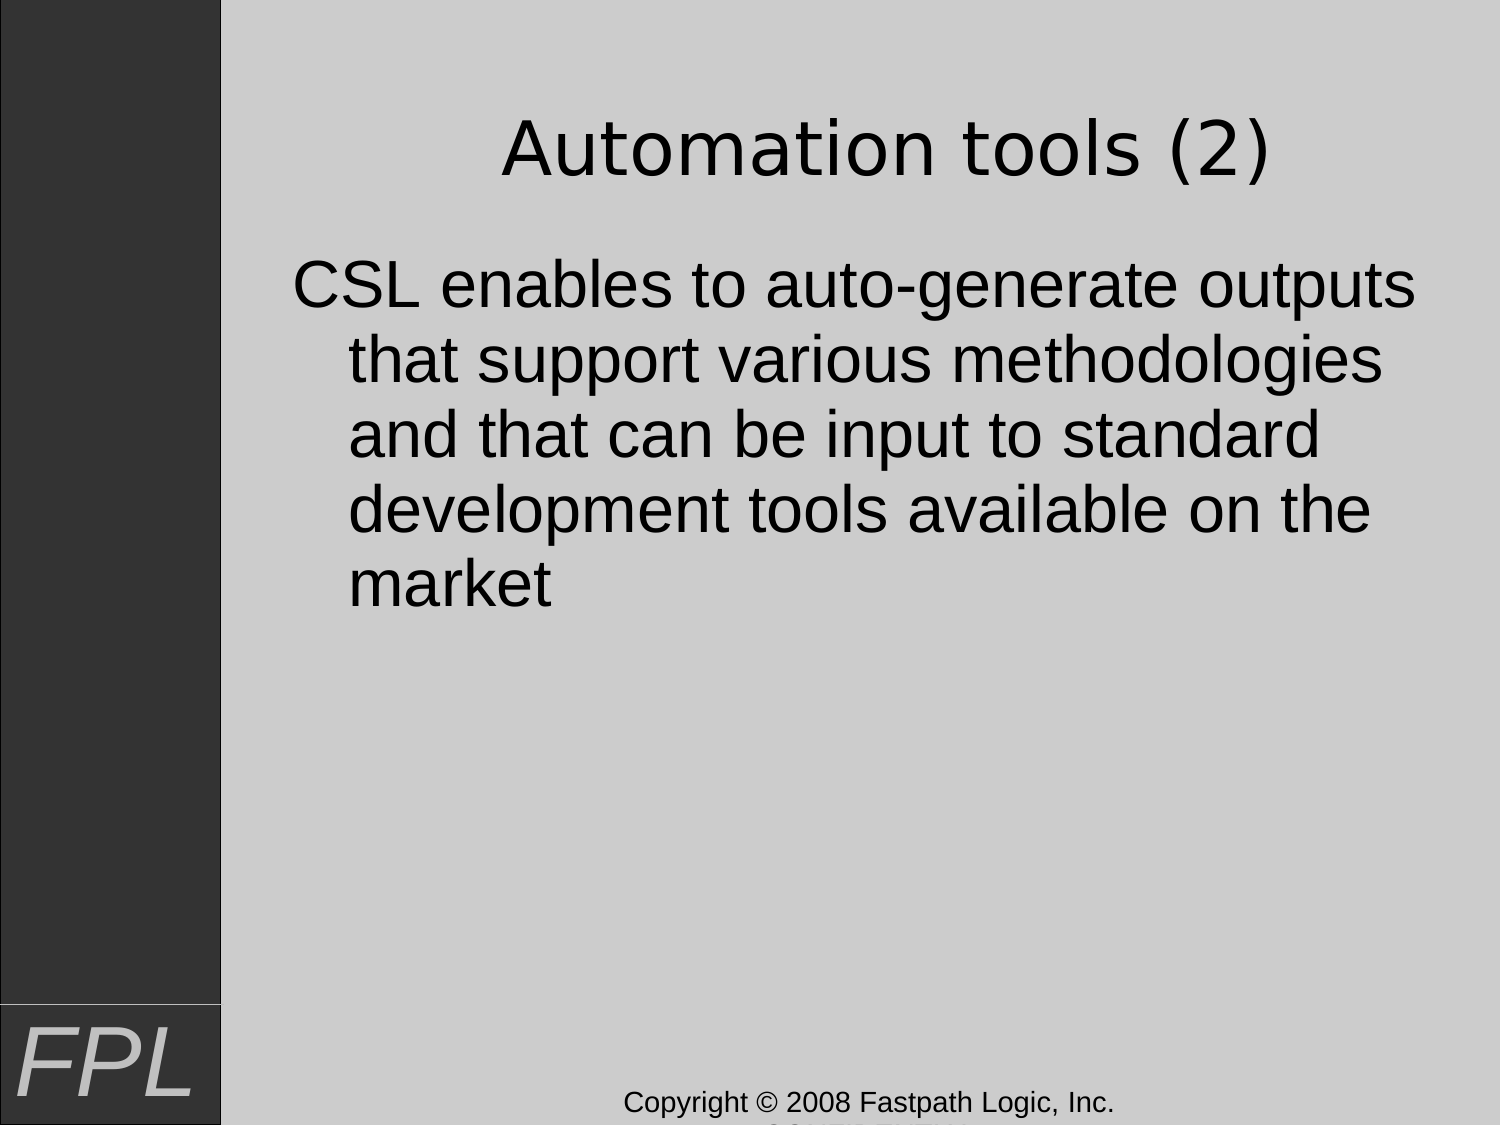

# Automation tools (2)
CSL enables to auto-generate outputs that support various methodologies and that can be input to standard development tools available on the market